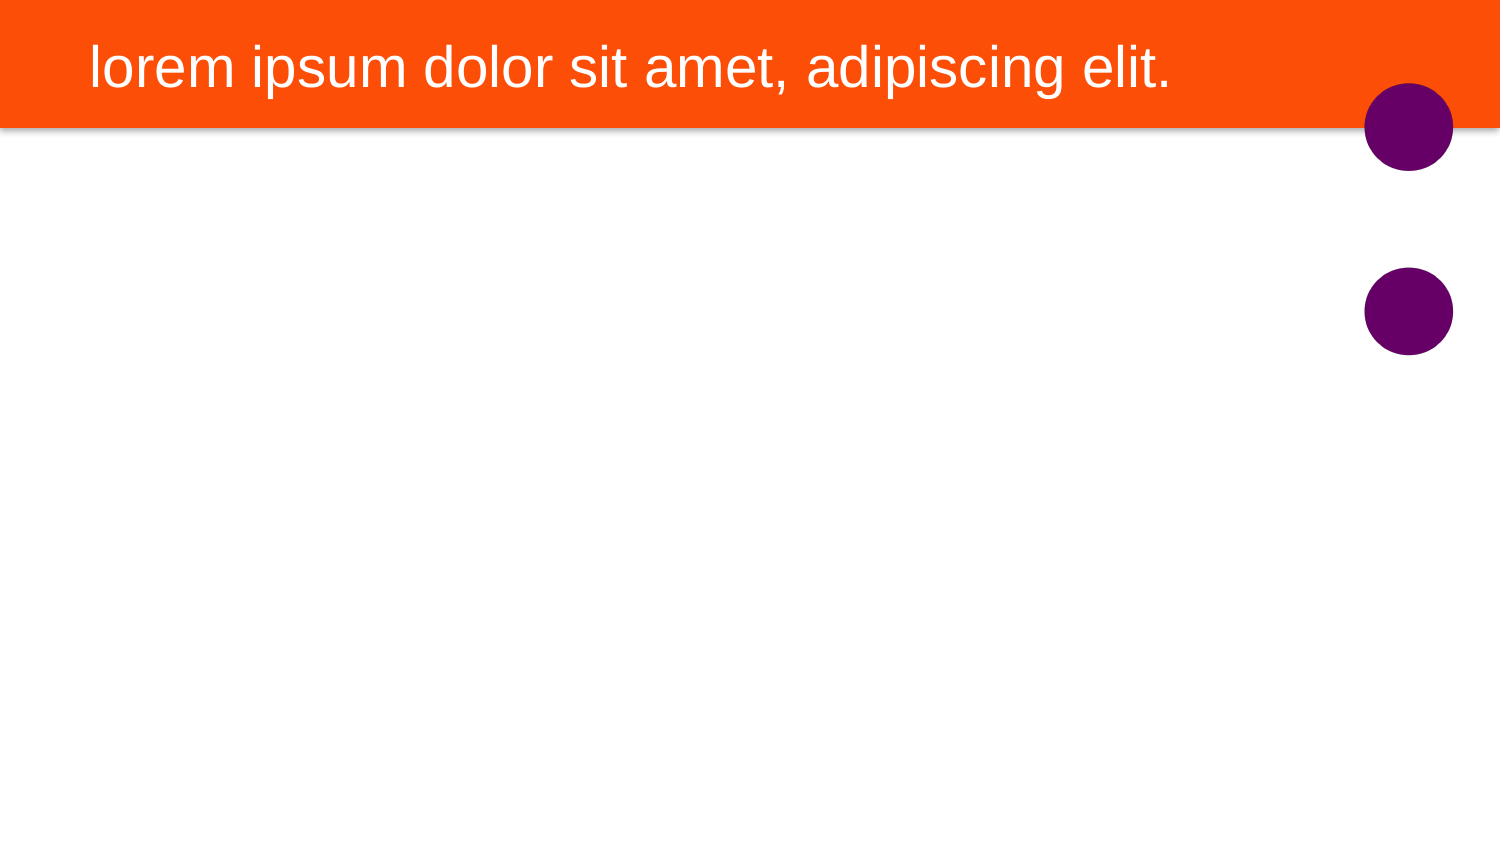

lorem ipsum dolor sit amet, adipiscing elit.
#